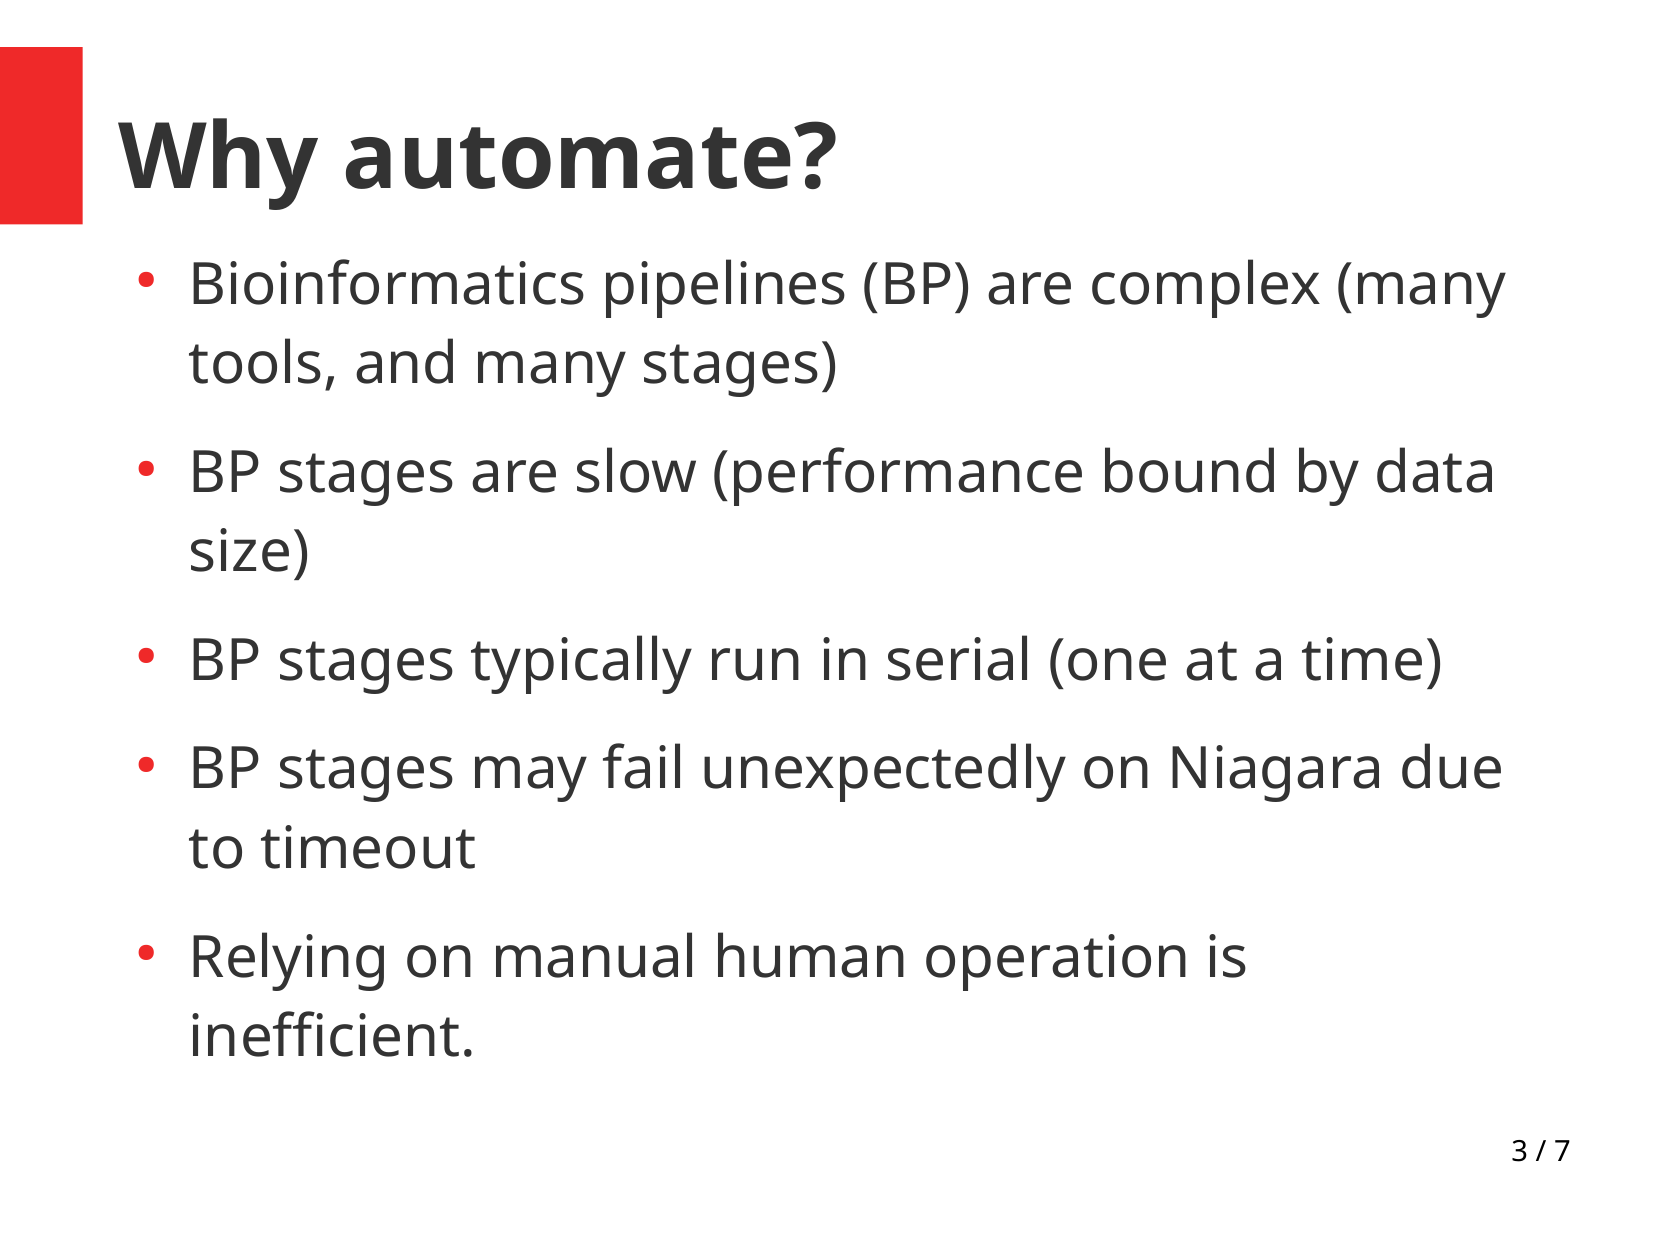

# Why automate?
Bioinformatics pipelines (BP) are complex (many tools, and many stages)
BP stages are slow (performance bound by data size)
BP stages typically run in serial (one at a time)
BP stages may fail unexpectedly on Niagara due to timeout
Relying on manual human operation is inefficient.
3